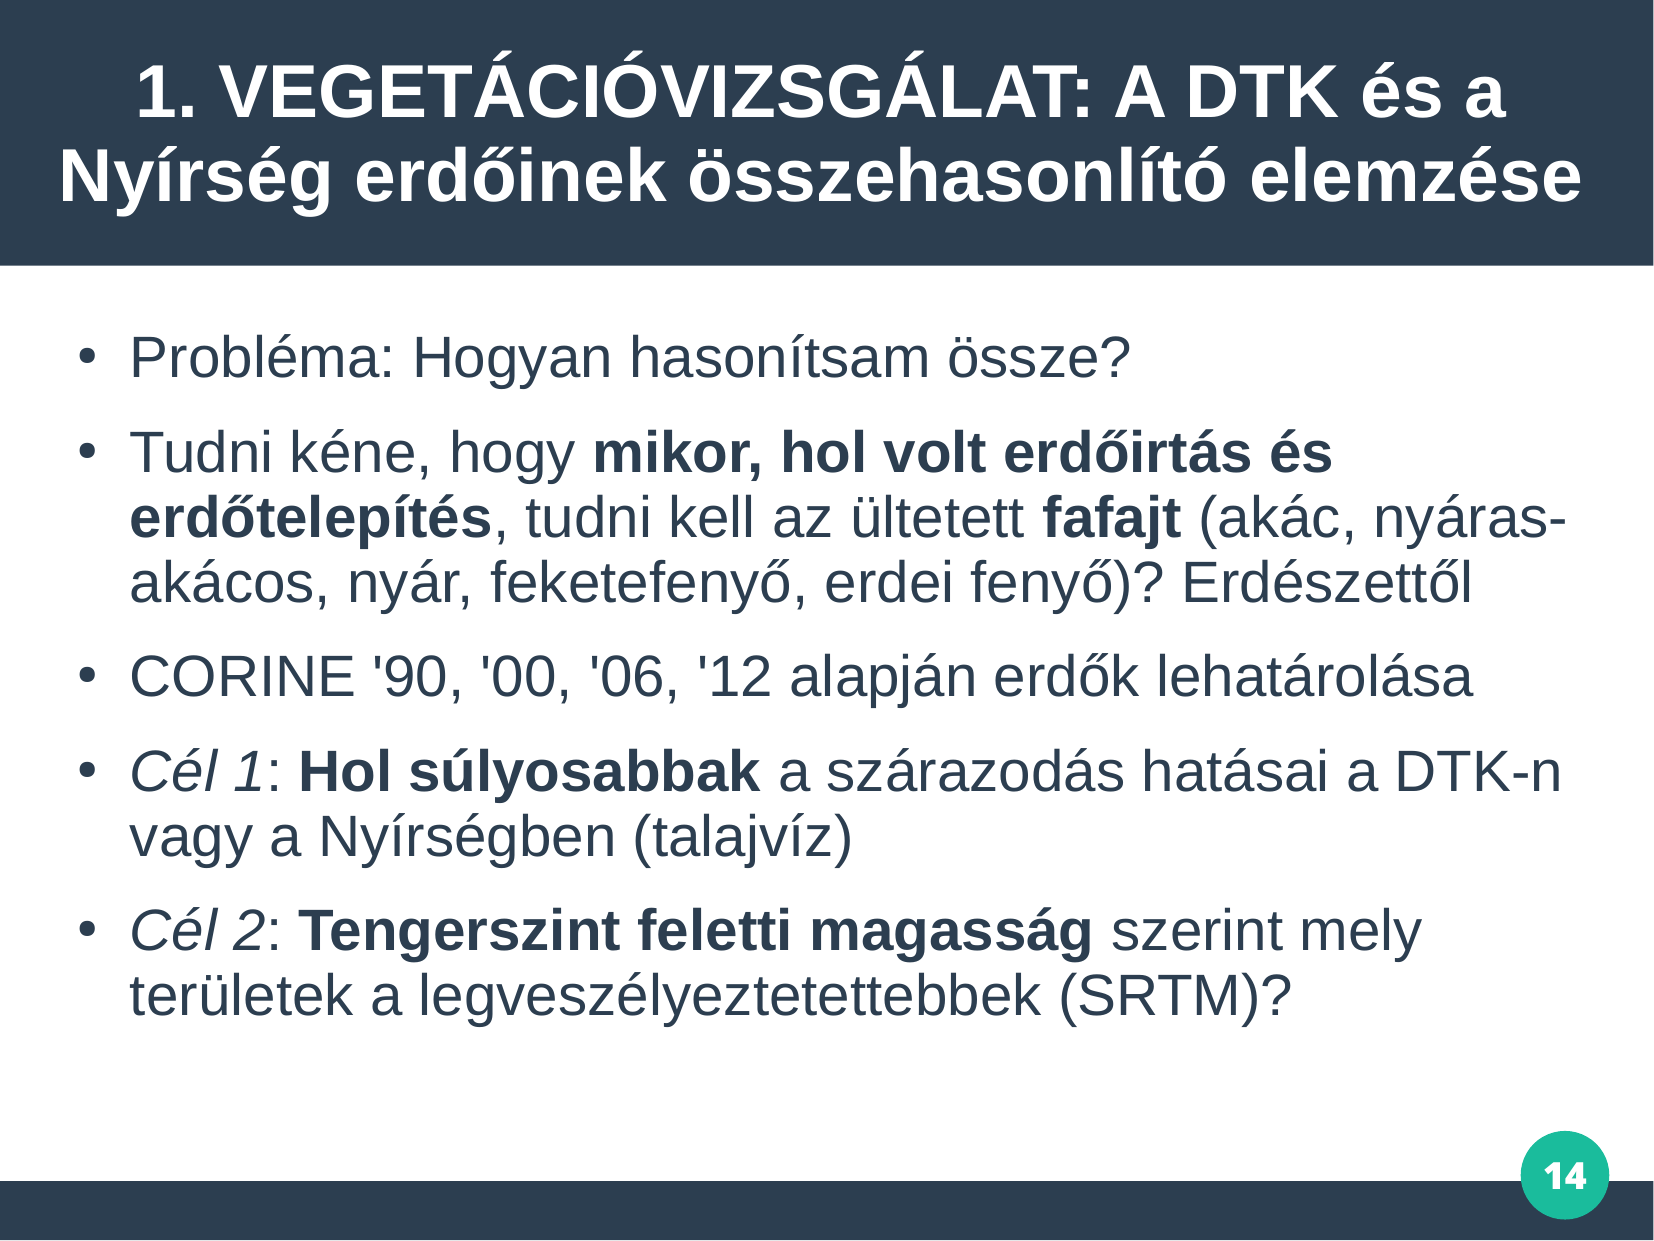

# 1. VEGETÁCIÓVIZSGÁLAT: A DTK és a Nyírség erdőinek összehasonlító elemzése
Probléma: Hogyan hasonítsam össze?
Tudni kéne, hogy mikor, hol volt erdőirtás és erdőtelepítés, tudni kell az ültetett fafajt (akác, nyáras-akácos, nyár, feketefenyő, erdei fenyő)? Erdészettől
CORINE '90, '00, '06, '12 alapján erdők lehatárolása
Cél 1: Hol súlyosabbak a szárazodás hatásai a DTK-n vagy a Nyírségben (talajvíz)
Cél 2: Tengerszint feletti magasság szerint mely területek a legveszélyeztetettebbek (SRTM)?
14